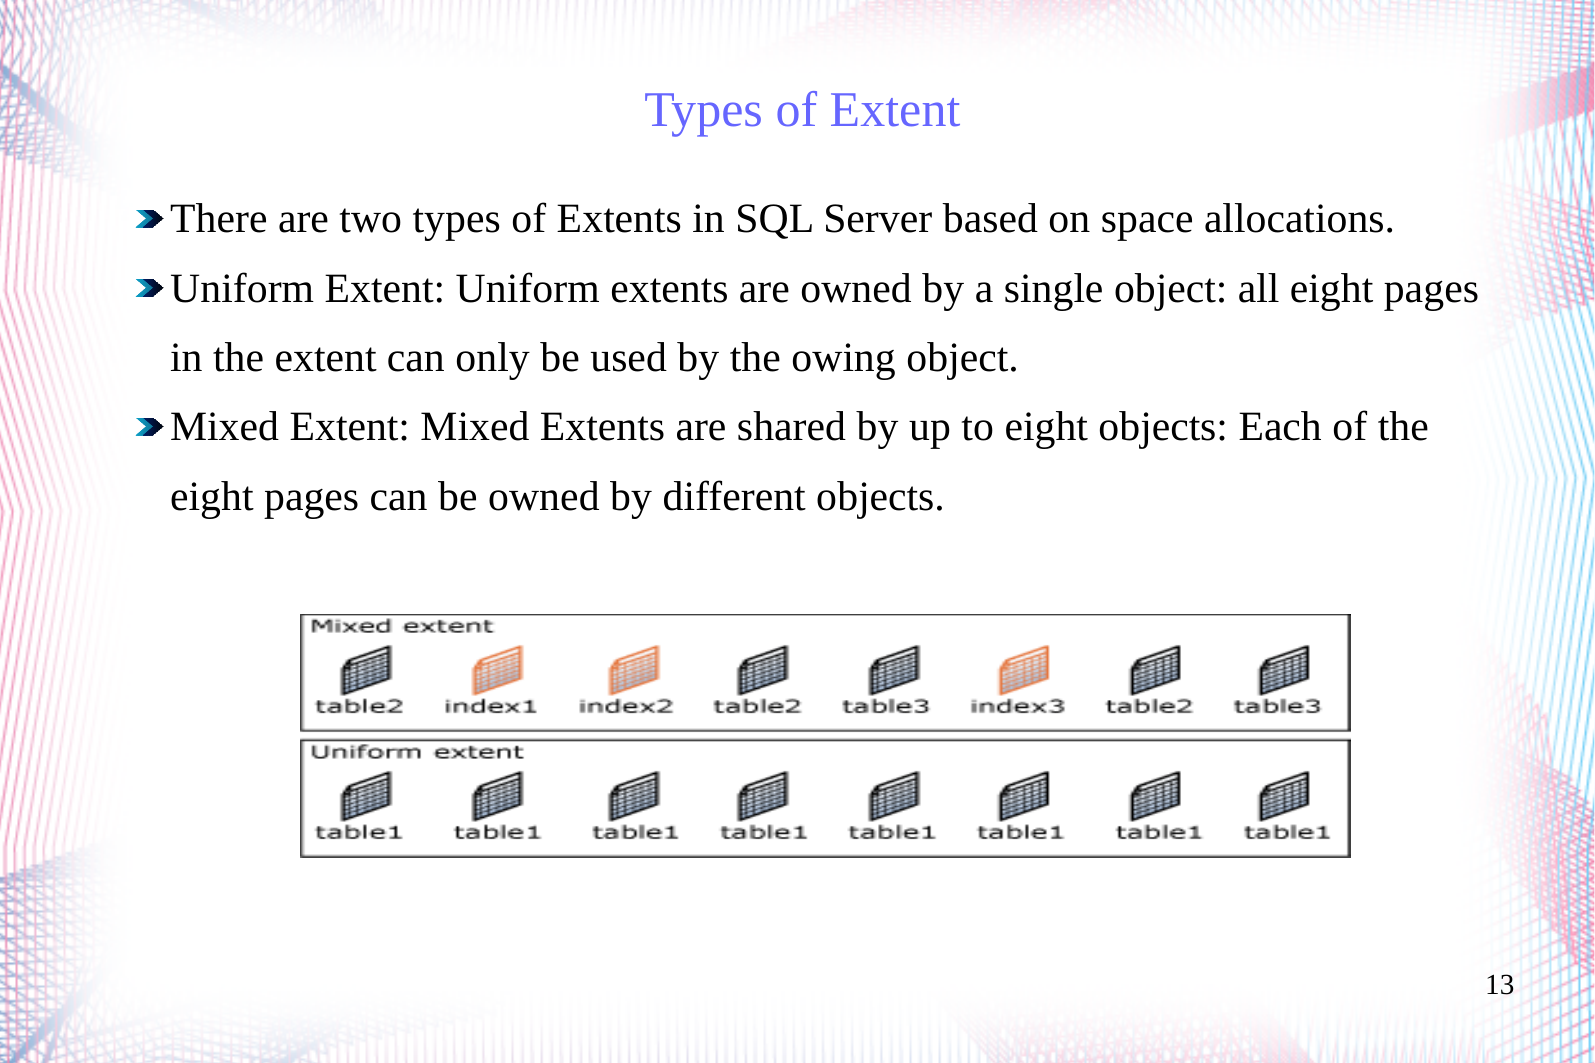

Types of Extent
There are two types of Extents in SQL Server based on space allocations.
Uniform Extent: Uniform extents are owned by a single object: all eight pages in the extent can only be used by the owing object.
Mixed Extent: Mixed Extents are shared by up to eight objects: Each of the eight pages can be owned by different objects.
13